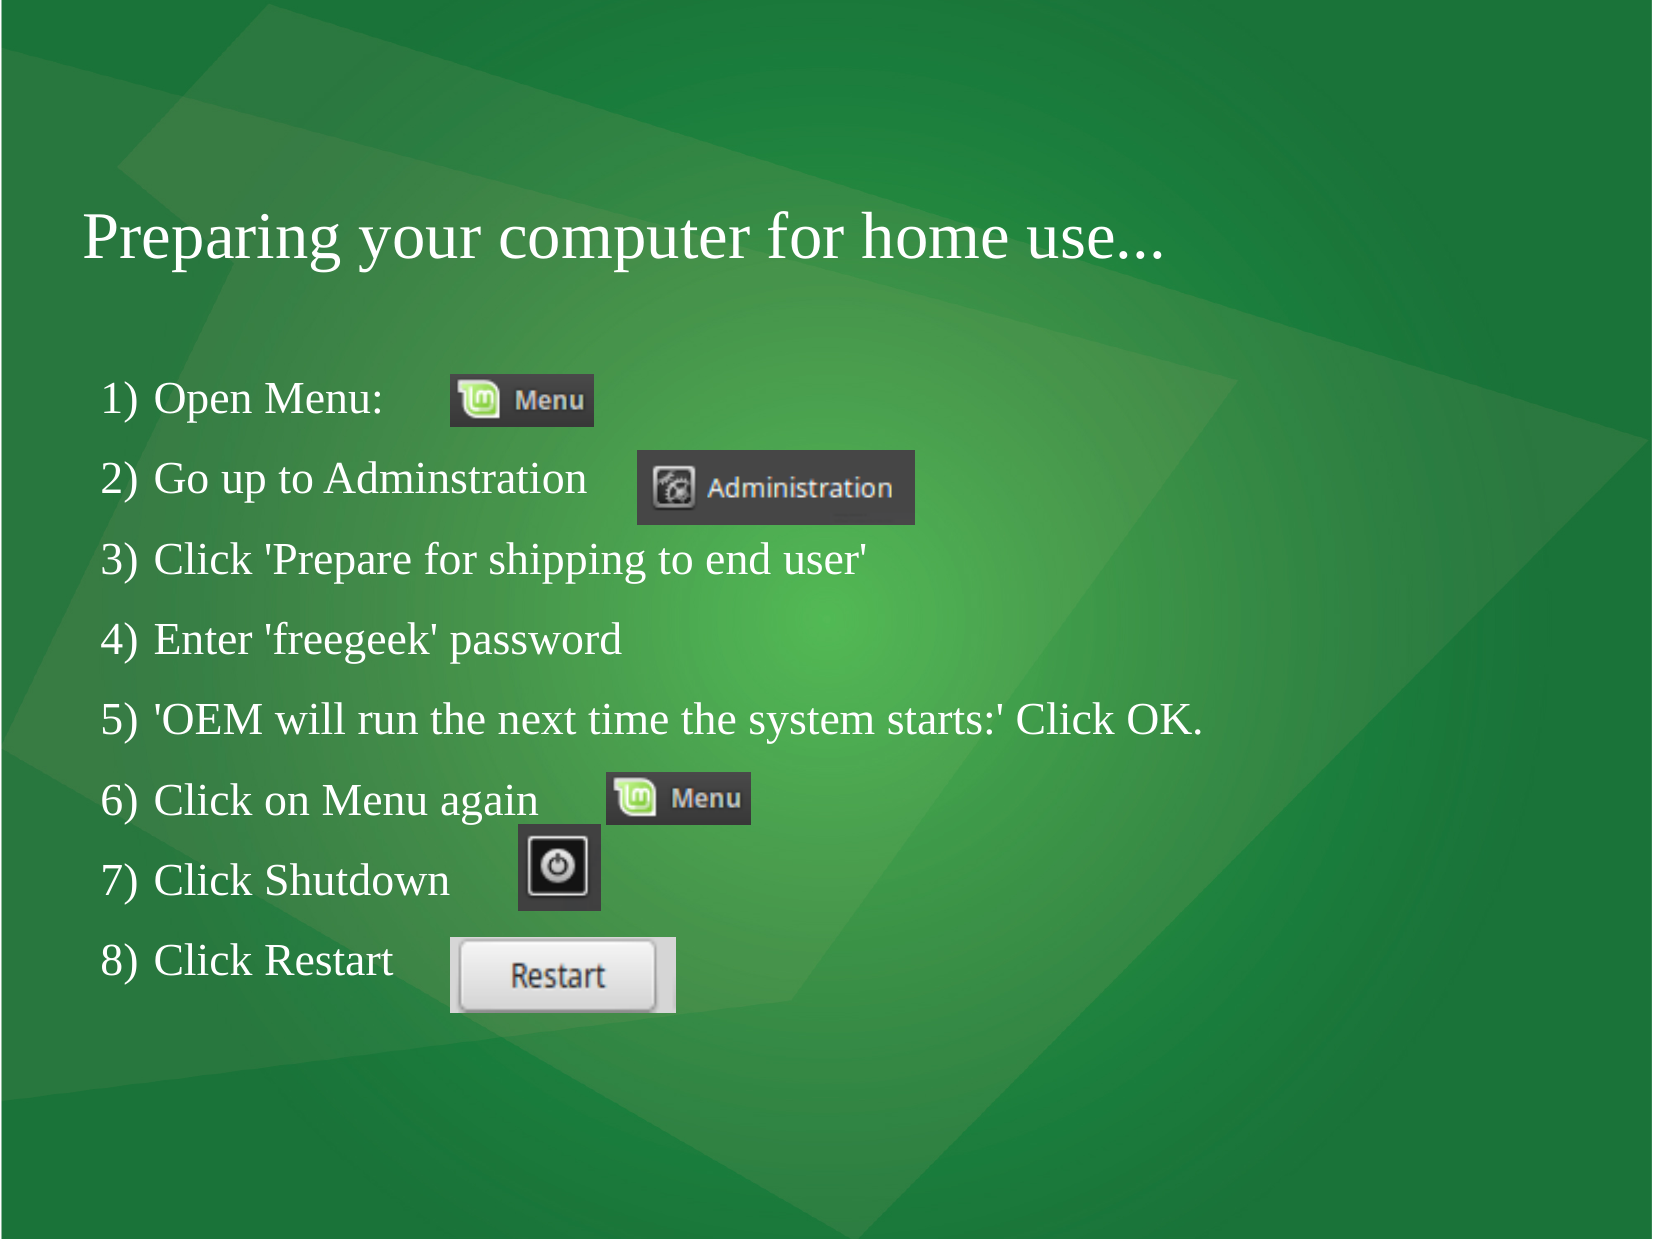

# Preparing your computer for home use...
Open Menu:
Go up to Adminstration
Click 'Prepare for shipping to end user'
Enter 'freegeek' password
'OEM will run the next time the system starts:' Click OK.
Click on Menu again
Click Shutdown
Click Restart